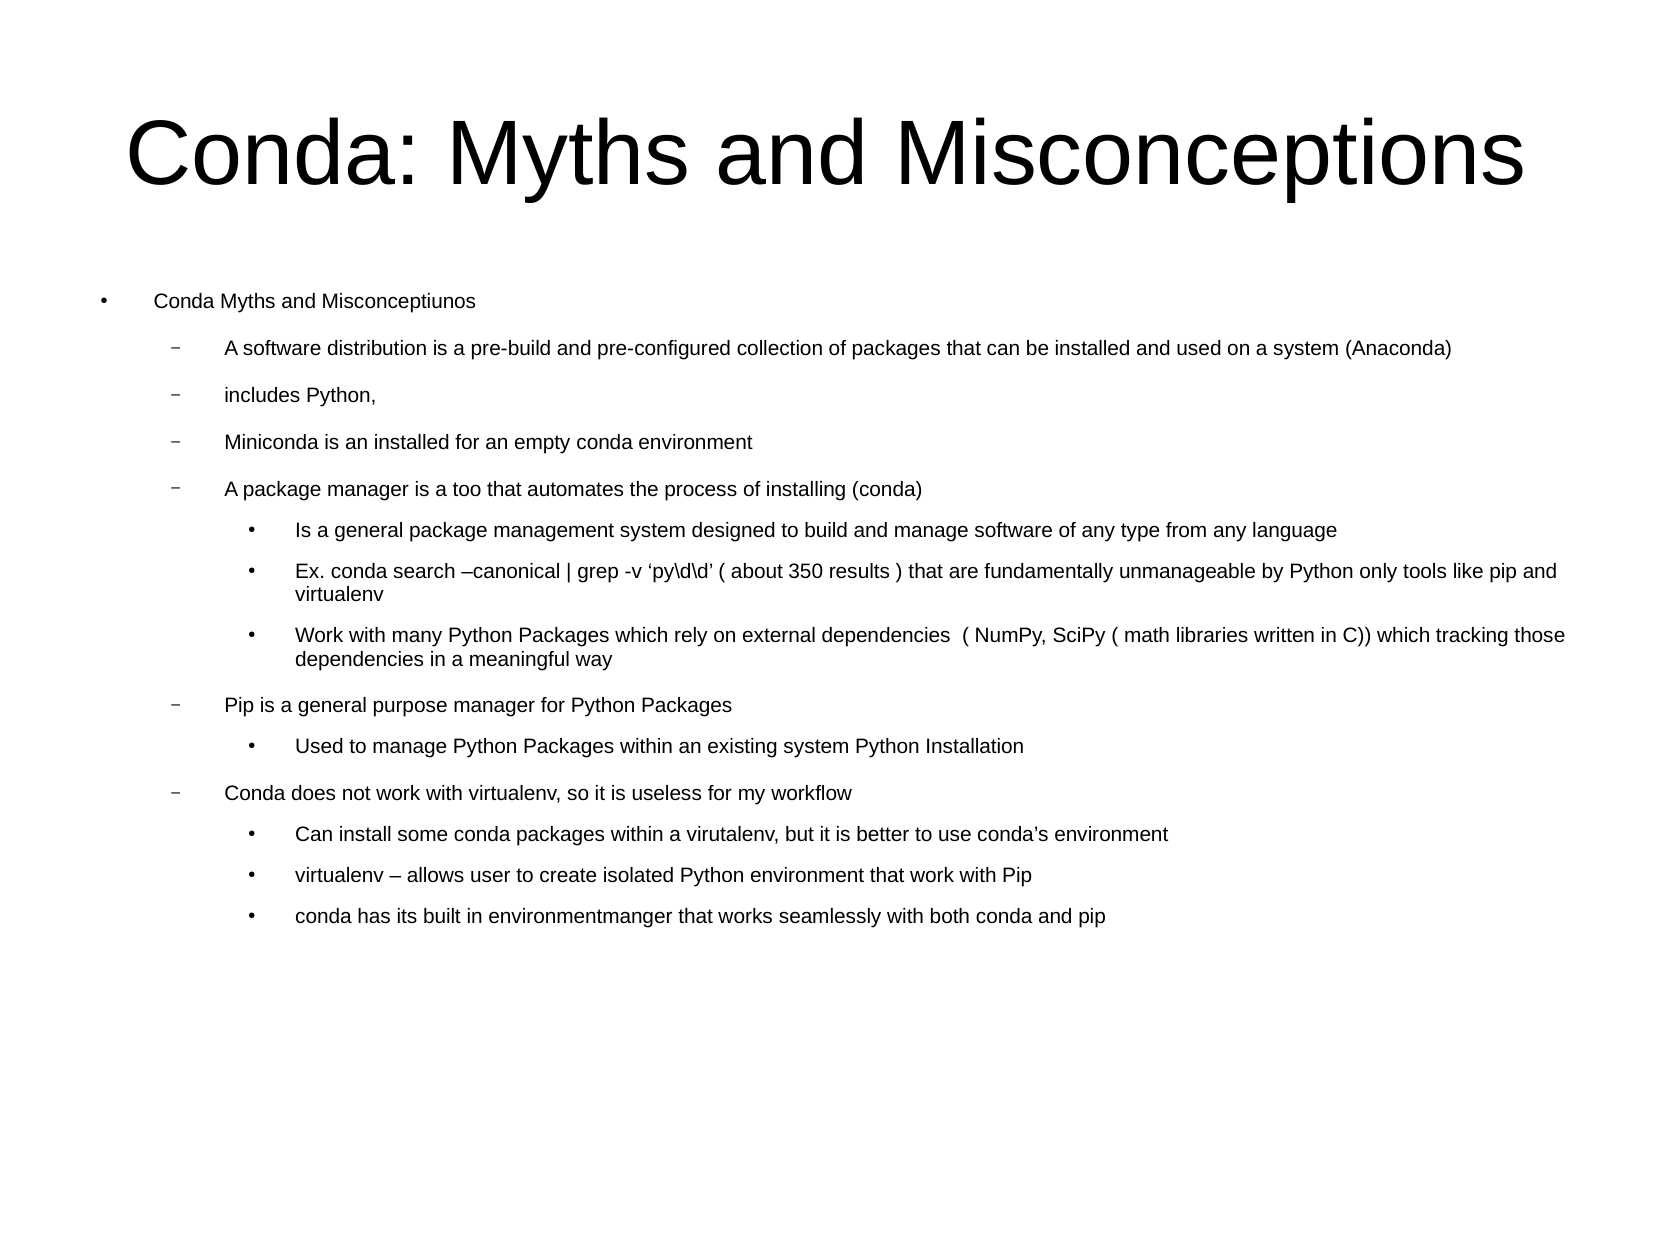

# Conda: Myths and Misconceptions
Conda Myths and Misconceptiunos
A software distribution is a pre-build and pre-configured collection of packages that can be installed and used on a system (Anaconda)
includes Python,
Miniconda is an installed for an empty conda environment
A package manager is a too that automates the process of installing (conda)
Is a general package management system designed to build and manage software of any type from any language
Ex. conda search –canonical | grep -v ‘py\d\d’ ( about 350 results ) that are fundamentally unmanageable by Python only tools like pip and virtualenv
Work with many Python Packages which rely on external dependencies ( NumPy, SciPy ( math libraries written in C)) which tracking those dependencies in a meaningful way
Pip is a general purpose manager for Python Packages
Used to manage Python Packages within an existing system Python Installation
Conda does not work with virtualenv, so it is useless for my workflow
Can install some conda packages within a virutalenv, but it is better to use conda’s environment
virtualenv – allows user to create isolated Python environment that work with Pip
conda has its built in environmentmanger that works seamlessly with both conda and pip